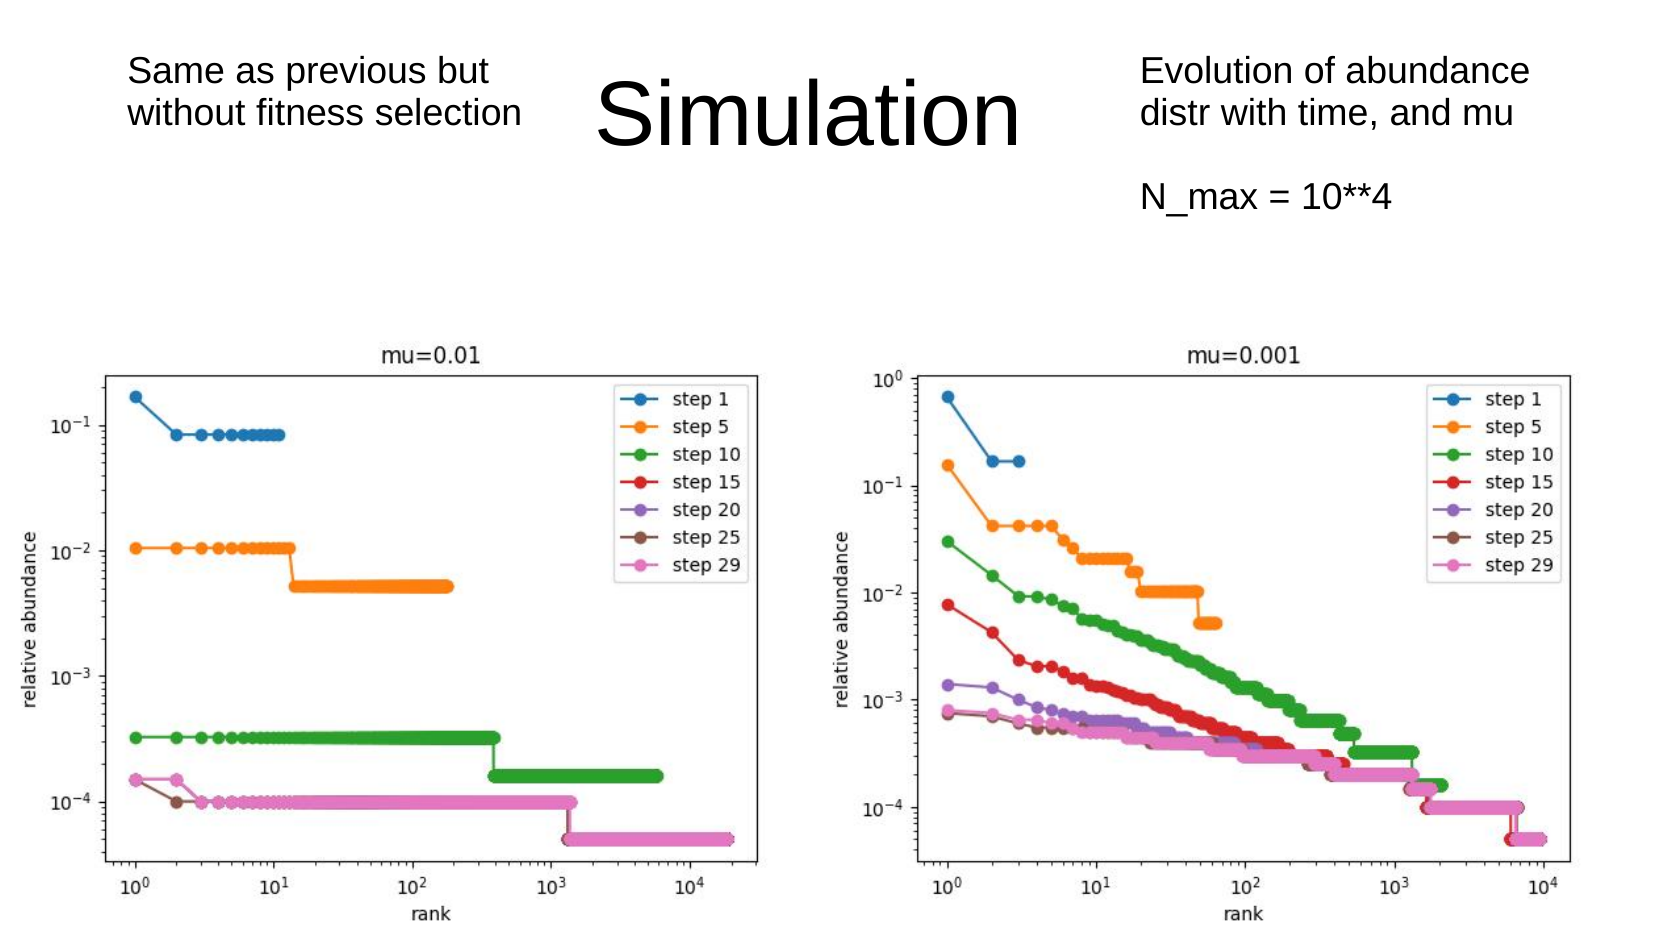

# Simulation
Same as previous but without fitness selection
Evolution of abundance distr with time, and mu
N_max = 10**4